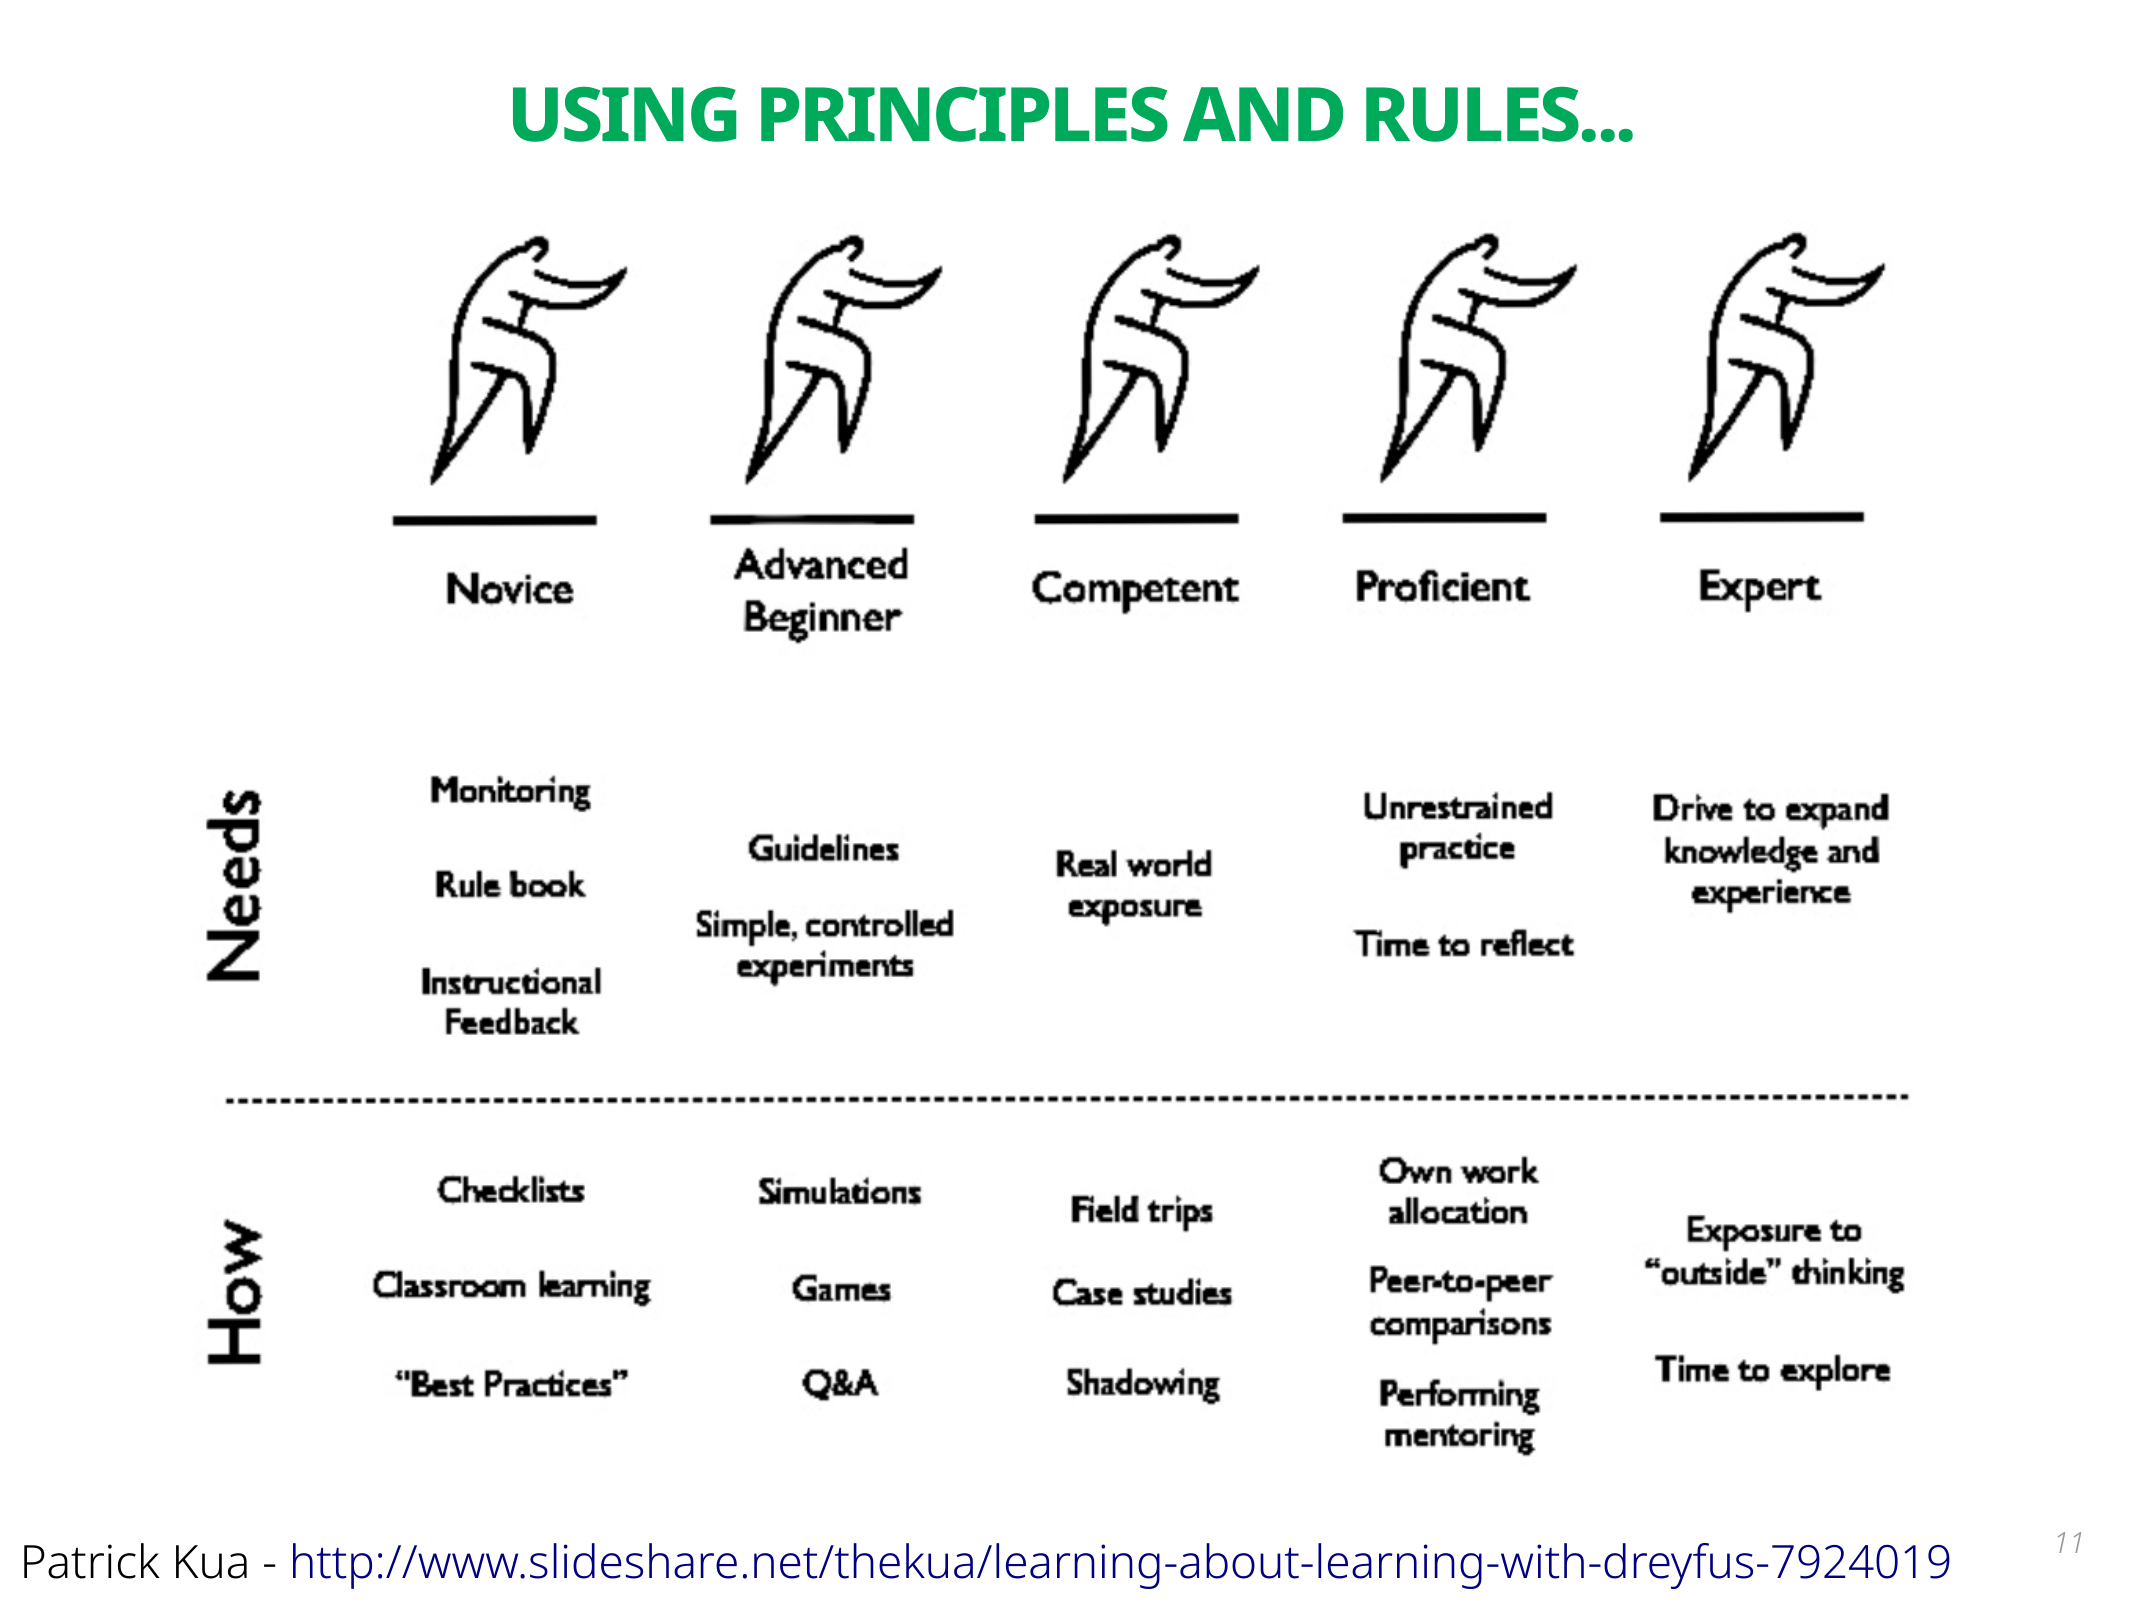

# USING PRINCIPLES AND RULES...
Patrick Kua - http://www.slideshare.net/thekua/learning-about-learning-with-dreyfus-7924019
11